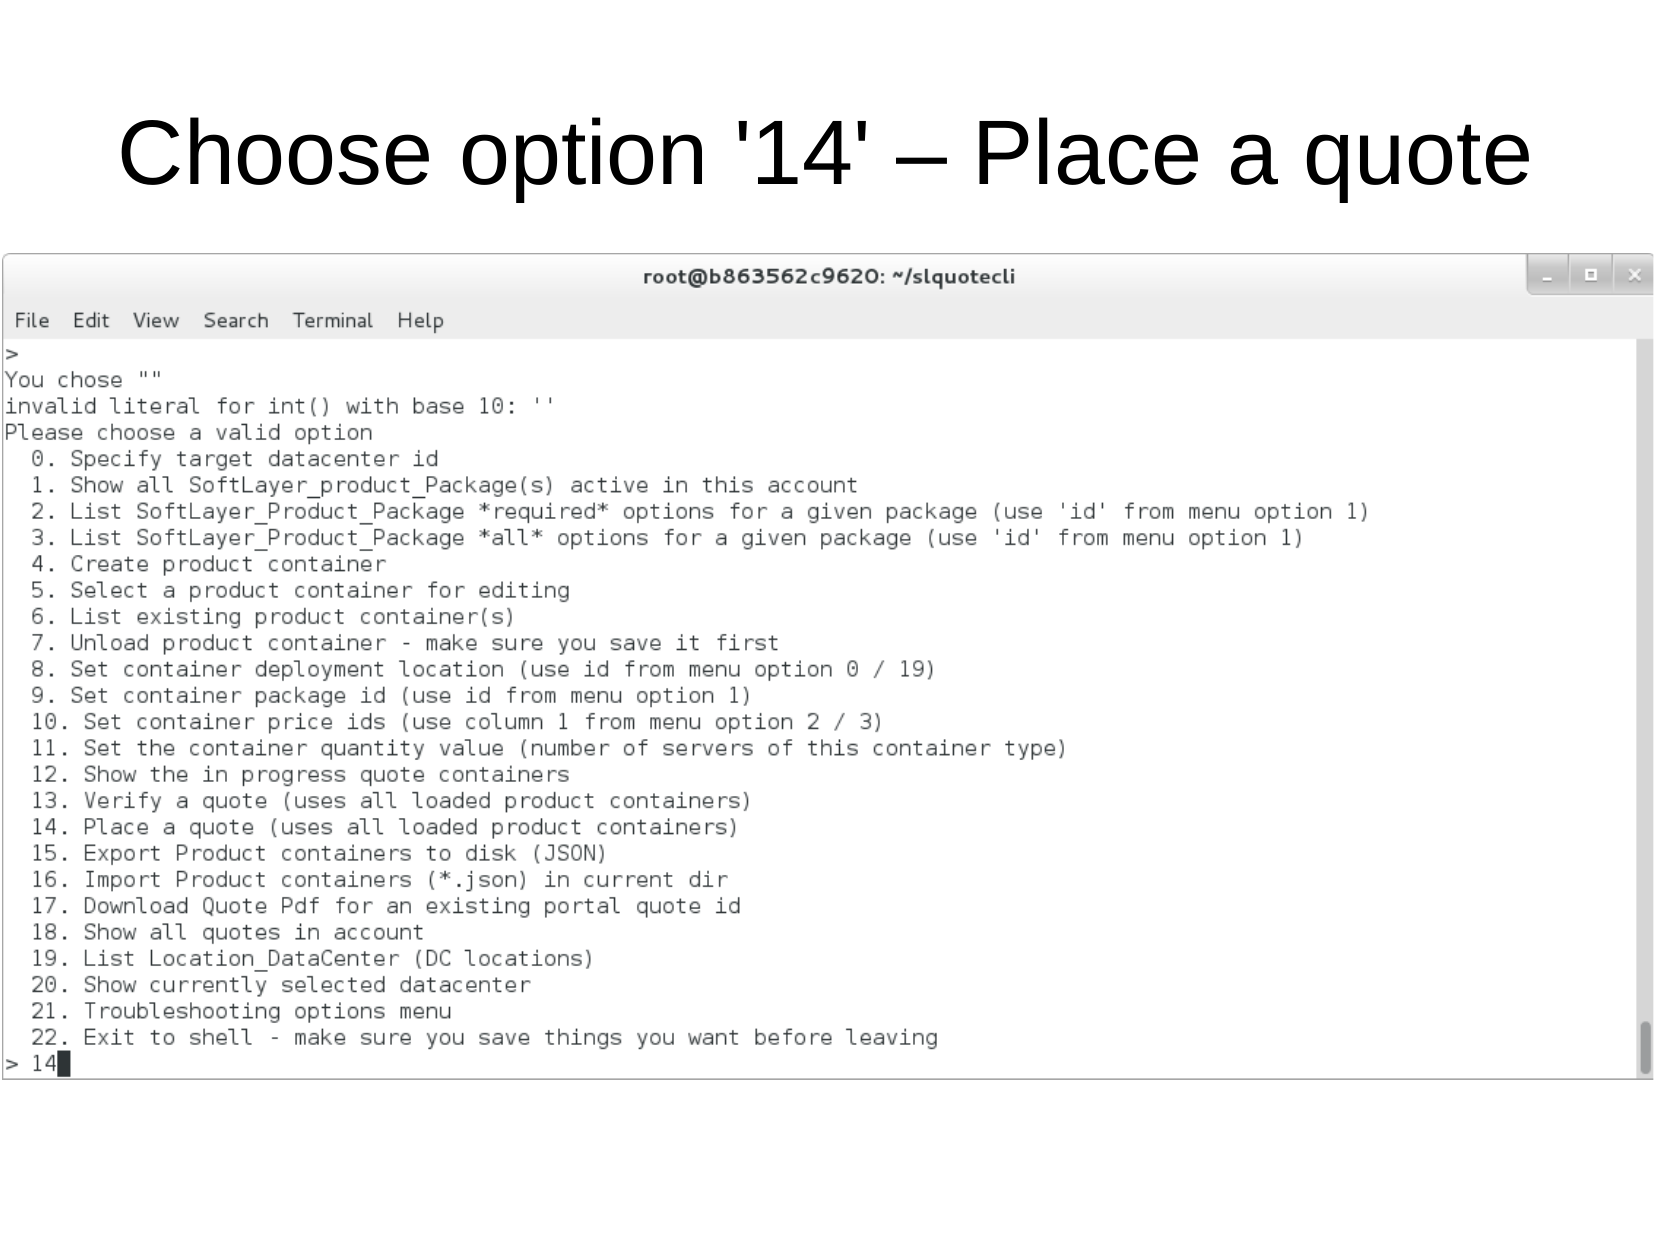

# Choose option '14' – Place a quote